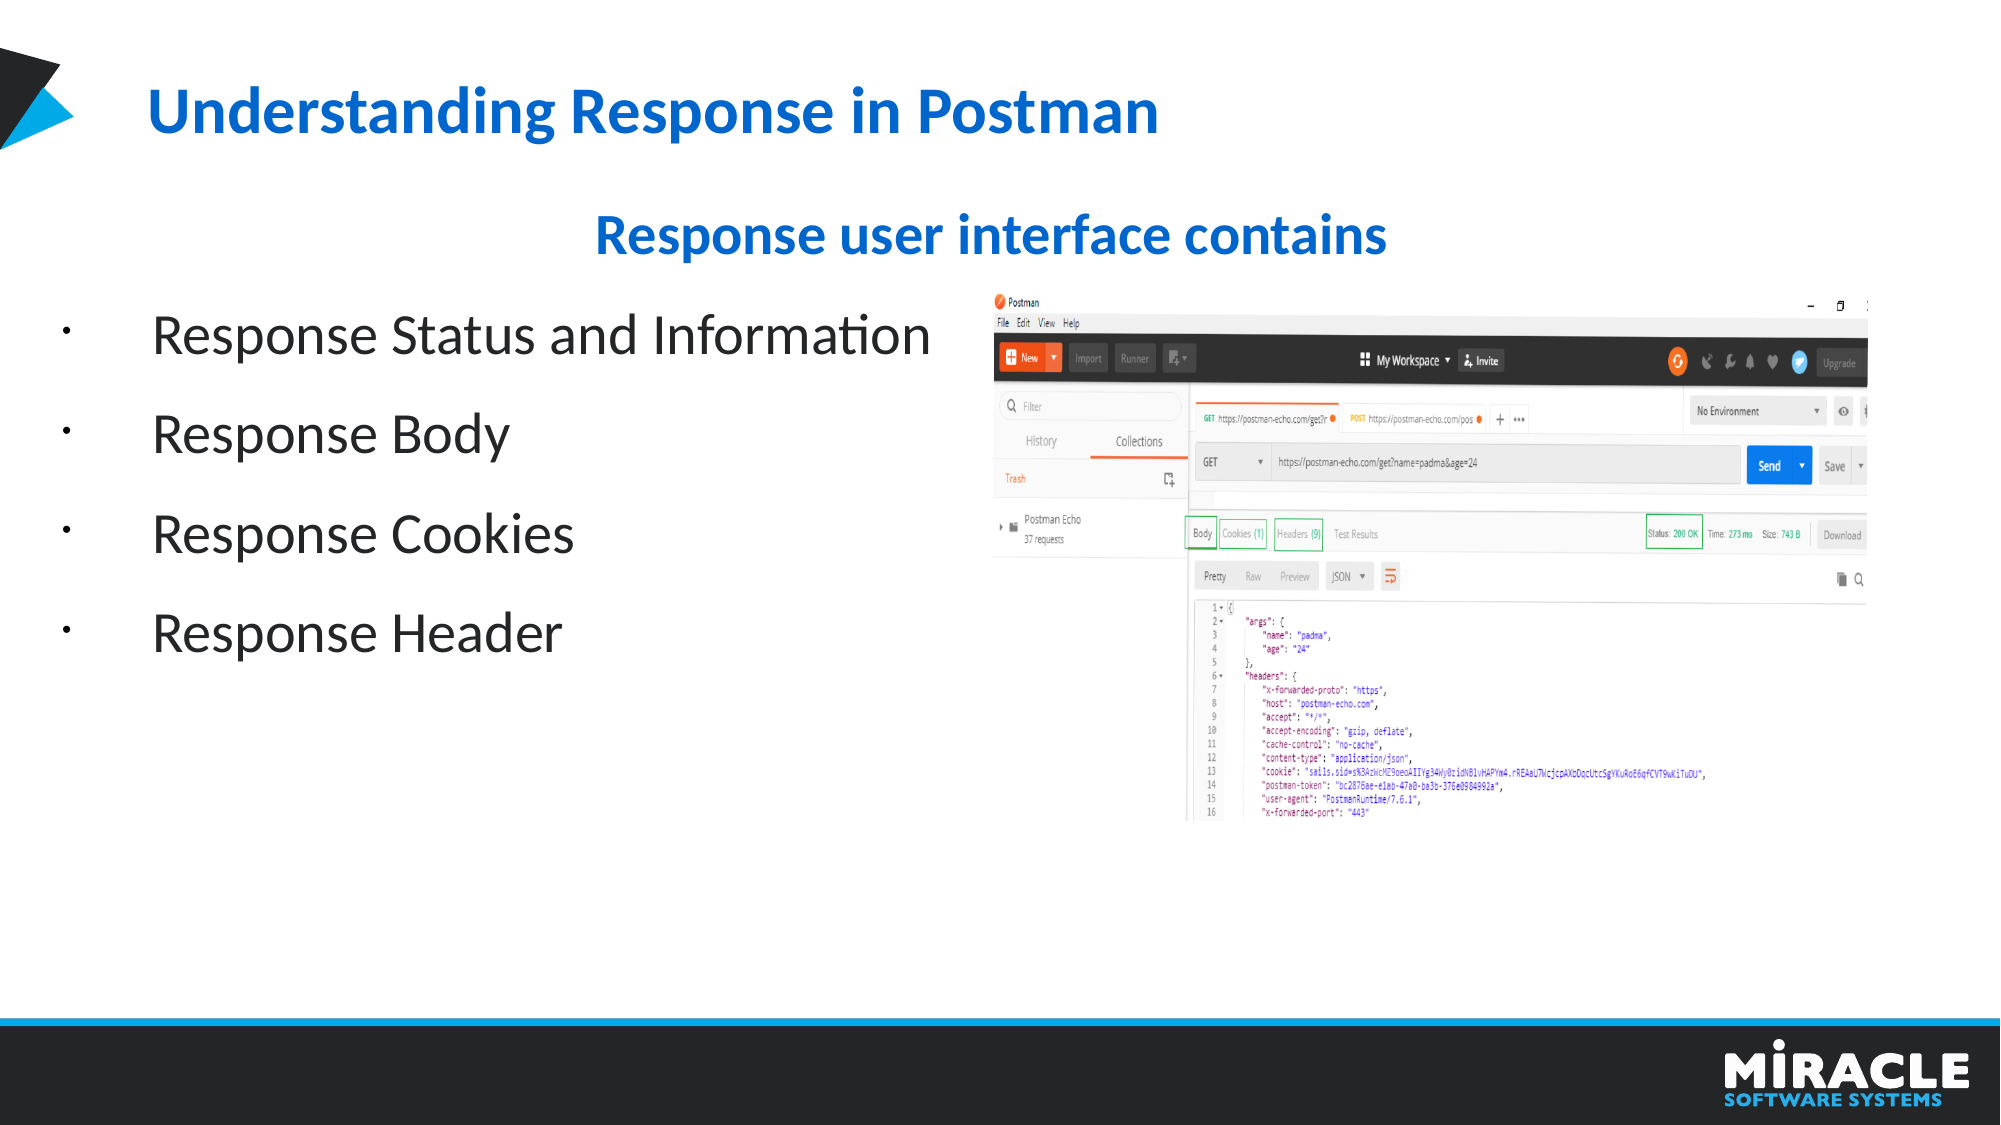

# Understanding Response in Postman
Response user interface contains
 Response Status and Information
 Response Body
 Response Cookies
 Response Header